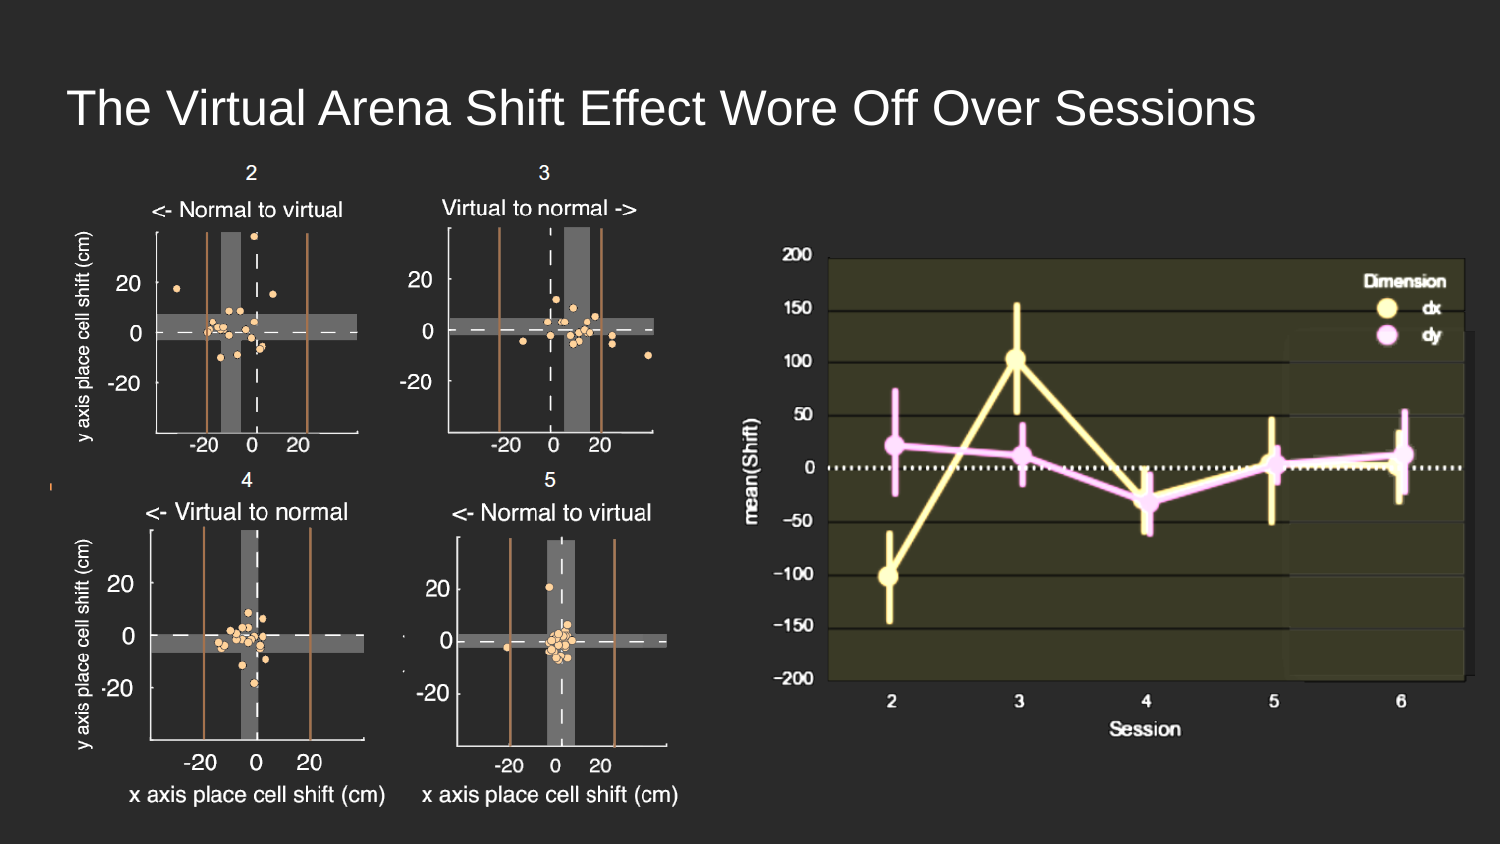

# The Virtual Arena Shift Effect Wore Off Over Sessions